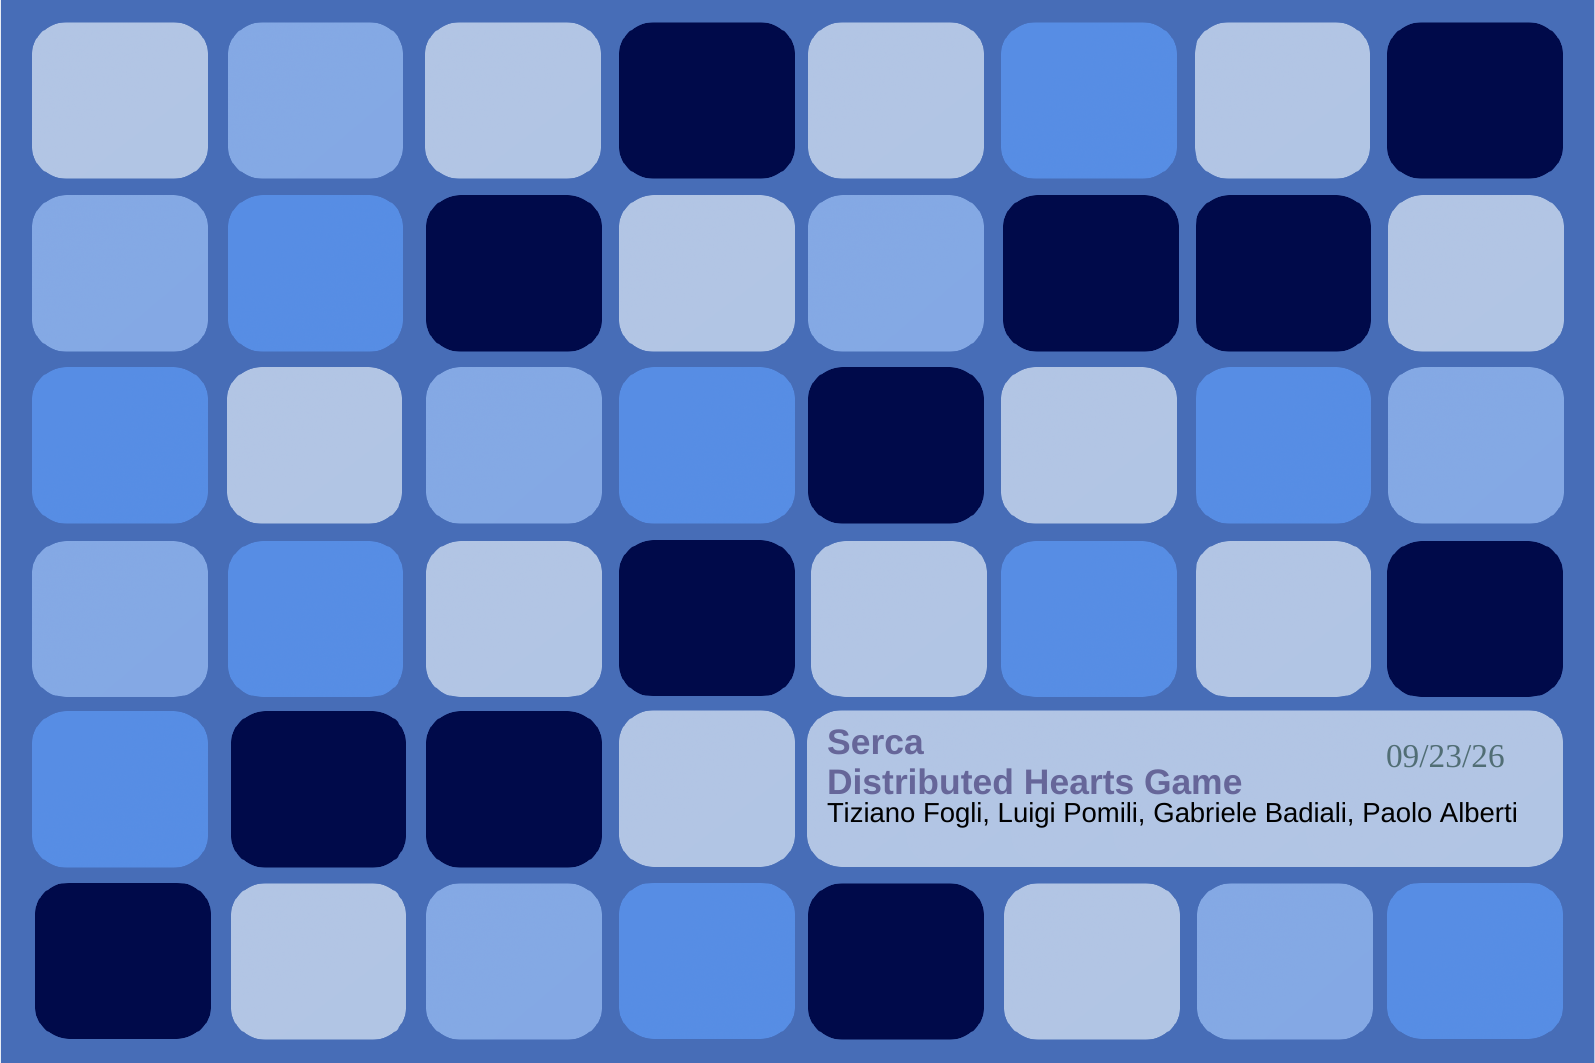

# Serca Distributed Hearts Game
Tiziano Fogli, Luigi Pomili, Gabriele Badiali, Paolo Alberti